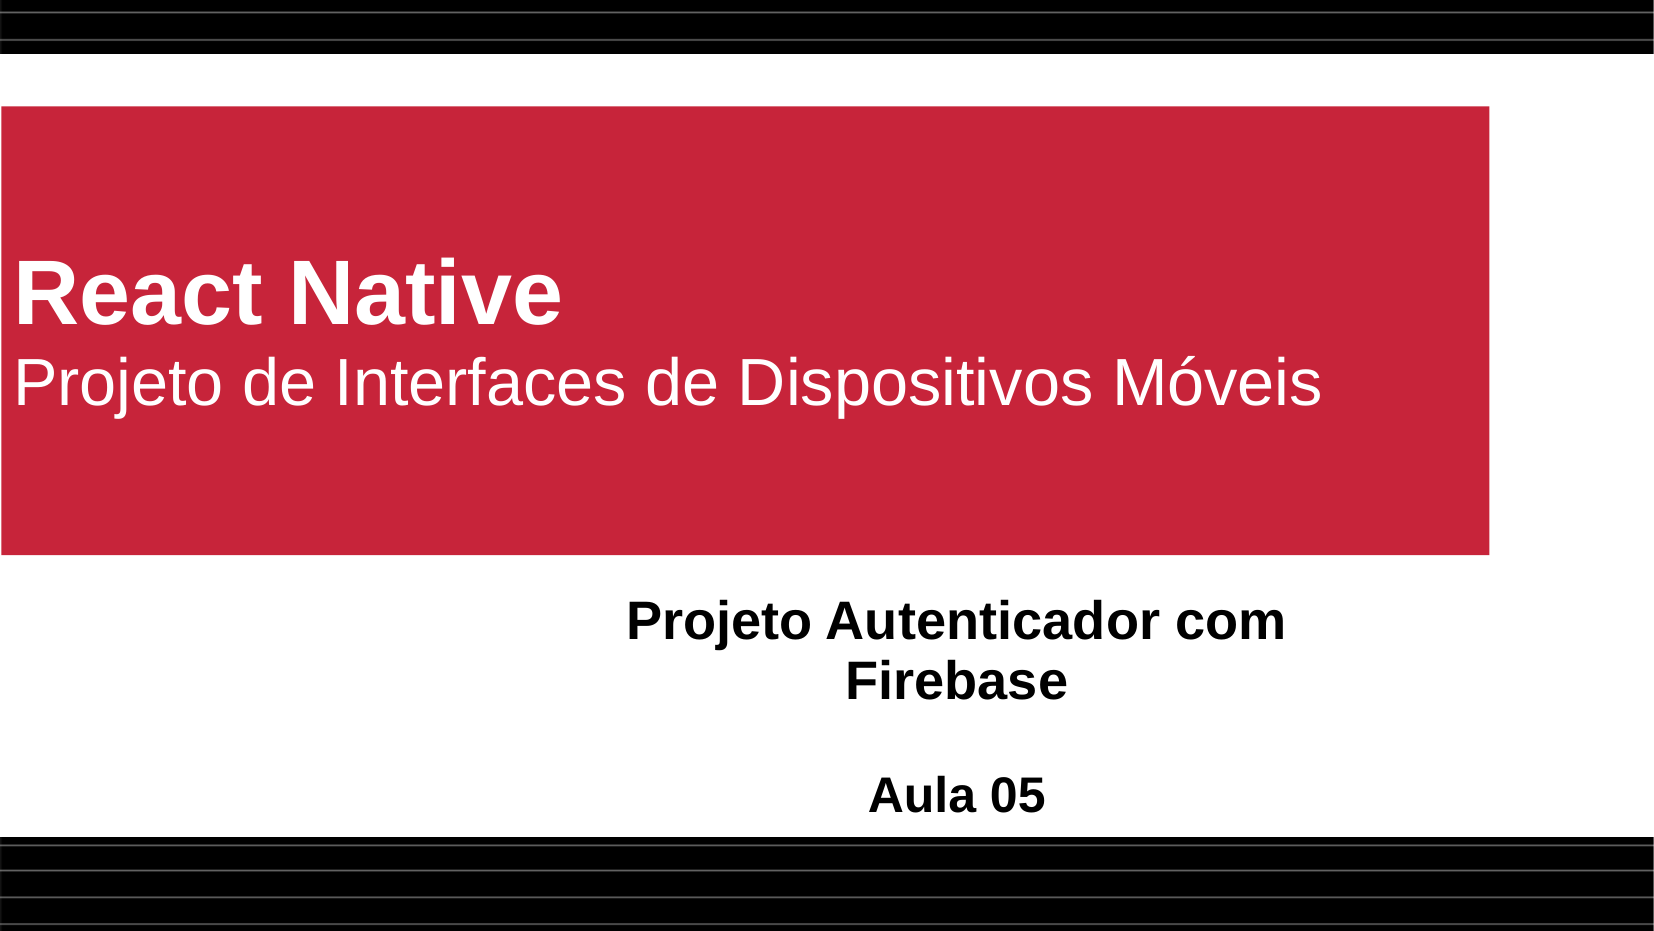

# React Native Projeto de Interfaces de Dispositivos Móveis
Projeto Autenticador com Firebase
Aula 05